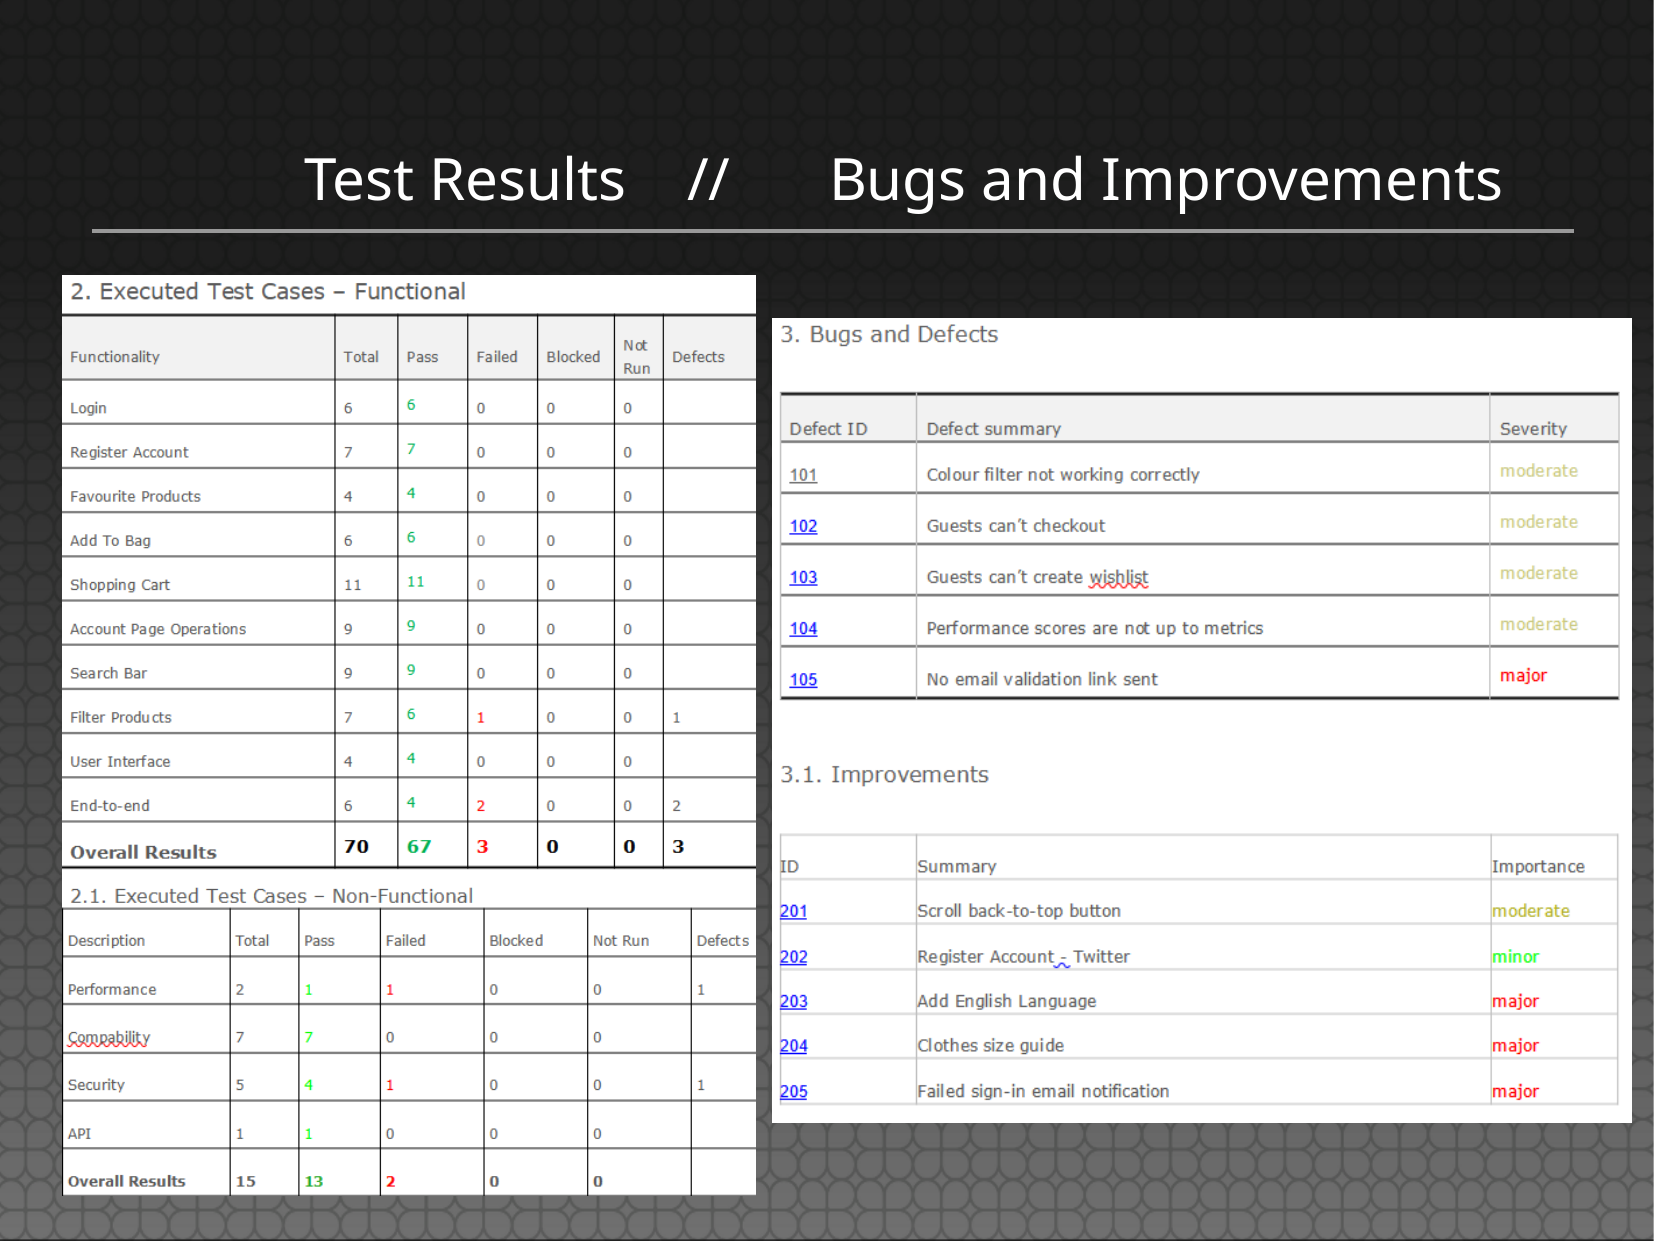

# Test Results // 	Bugs and Improvements